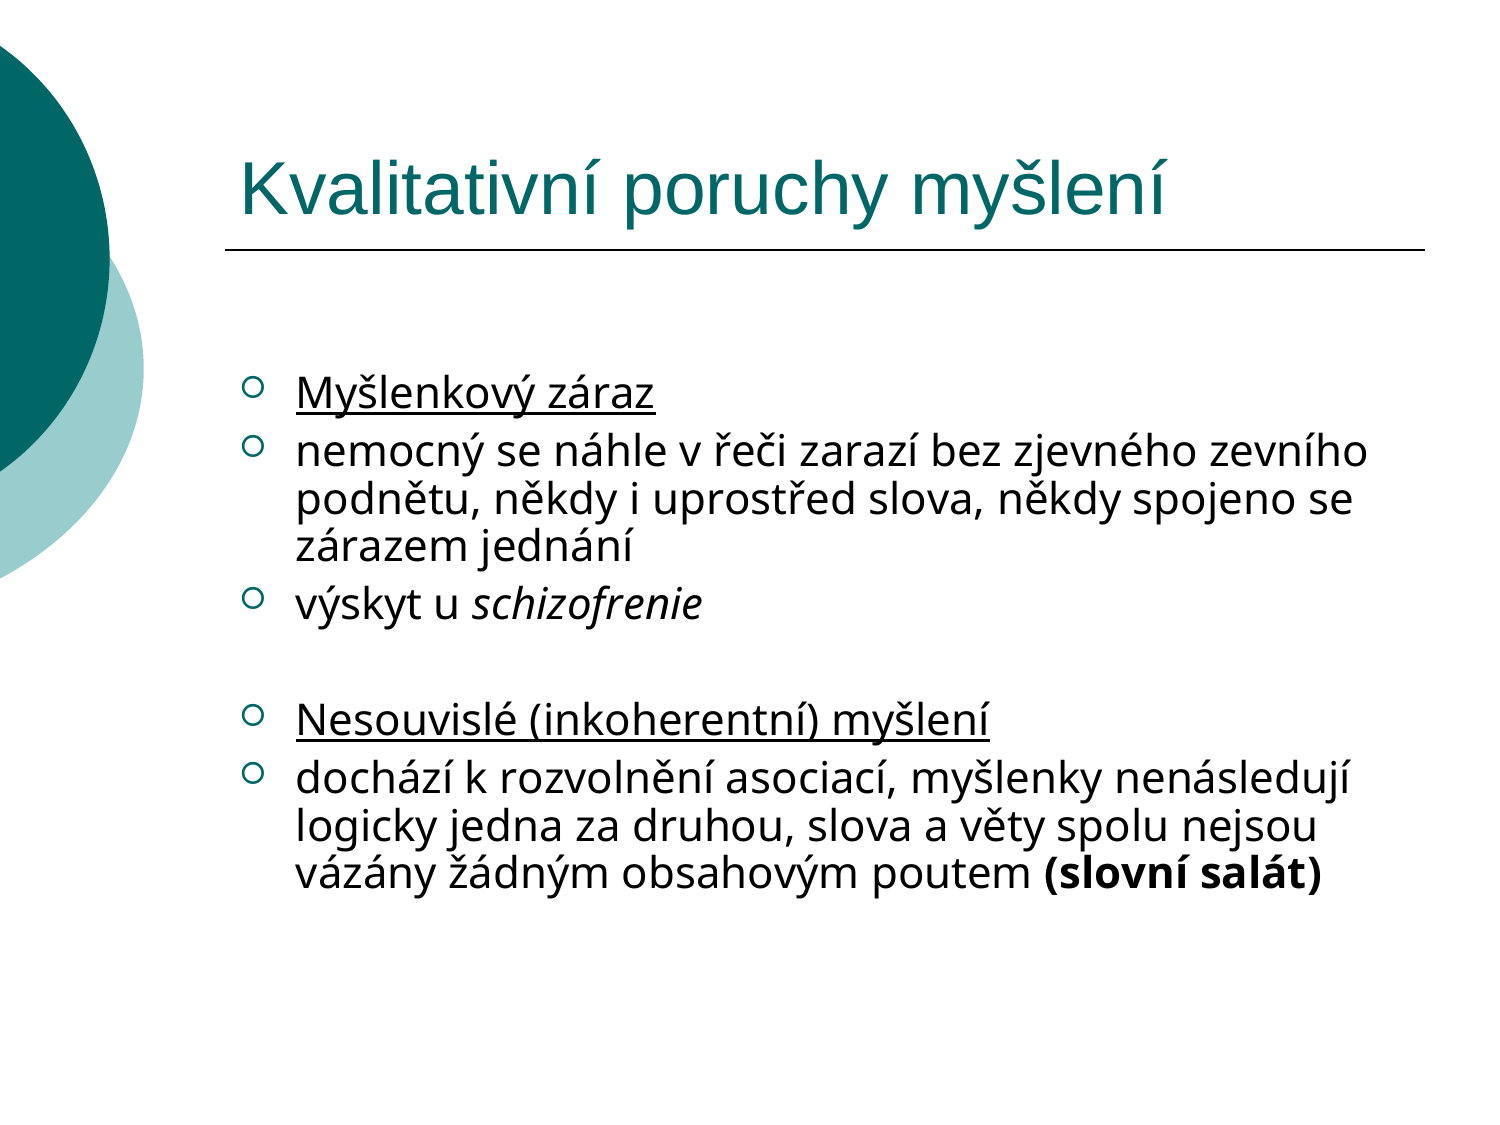

# Kvalitativní poruchy myšlení
Myšlenkový záraz
nemocný se náhle v řeči zarazí bez zjevného zevního podnětu, někdy i uprostřed slova, někdy spojeno se zárazem jednání
výskyt u schizofrenie
Nesouvislé (inkoherentní) myšlení
dochází k rozvolnění asociací, myšlenky nenásledují logicky jedna za druhou, slova a věty spolu nejsou vázány žádným obsahovým poutem (slovní salát)